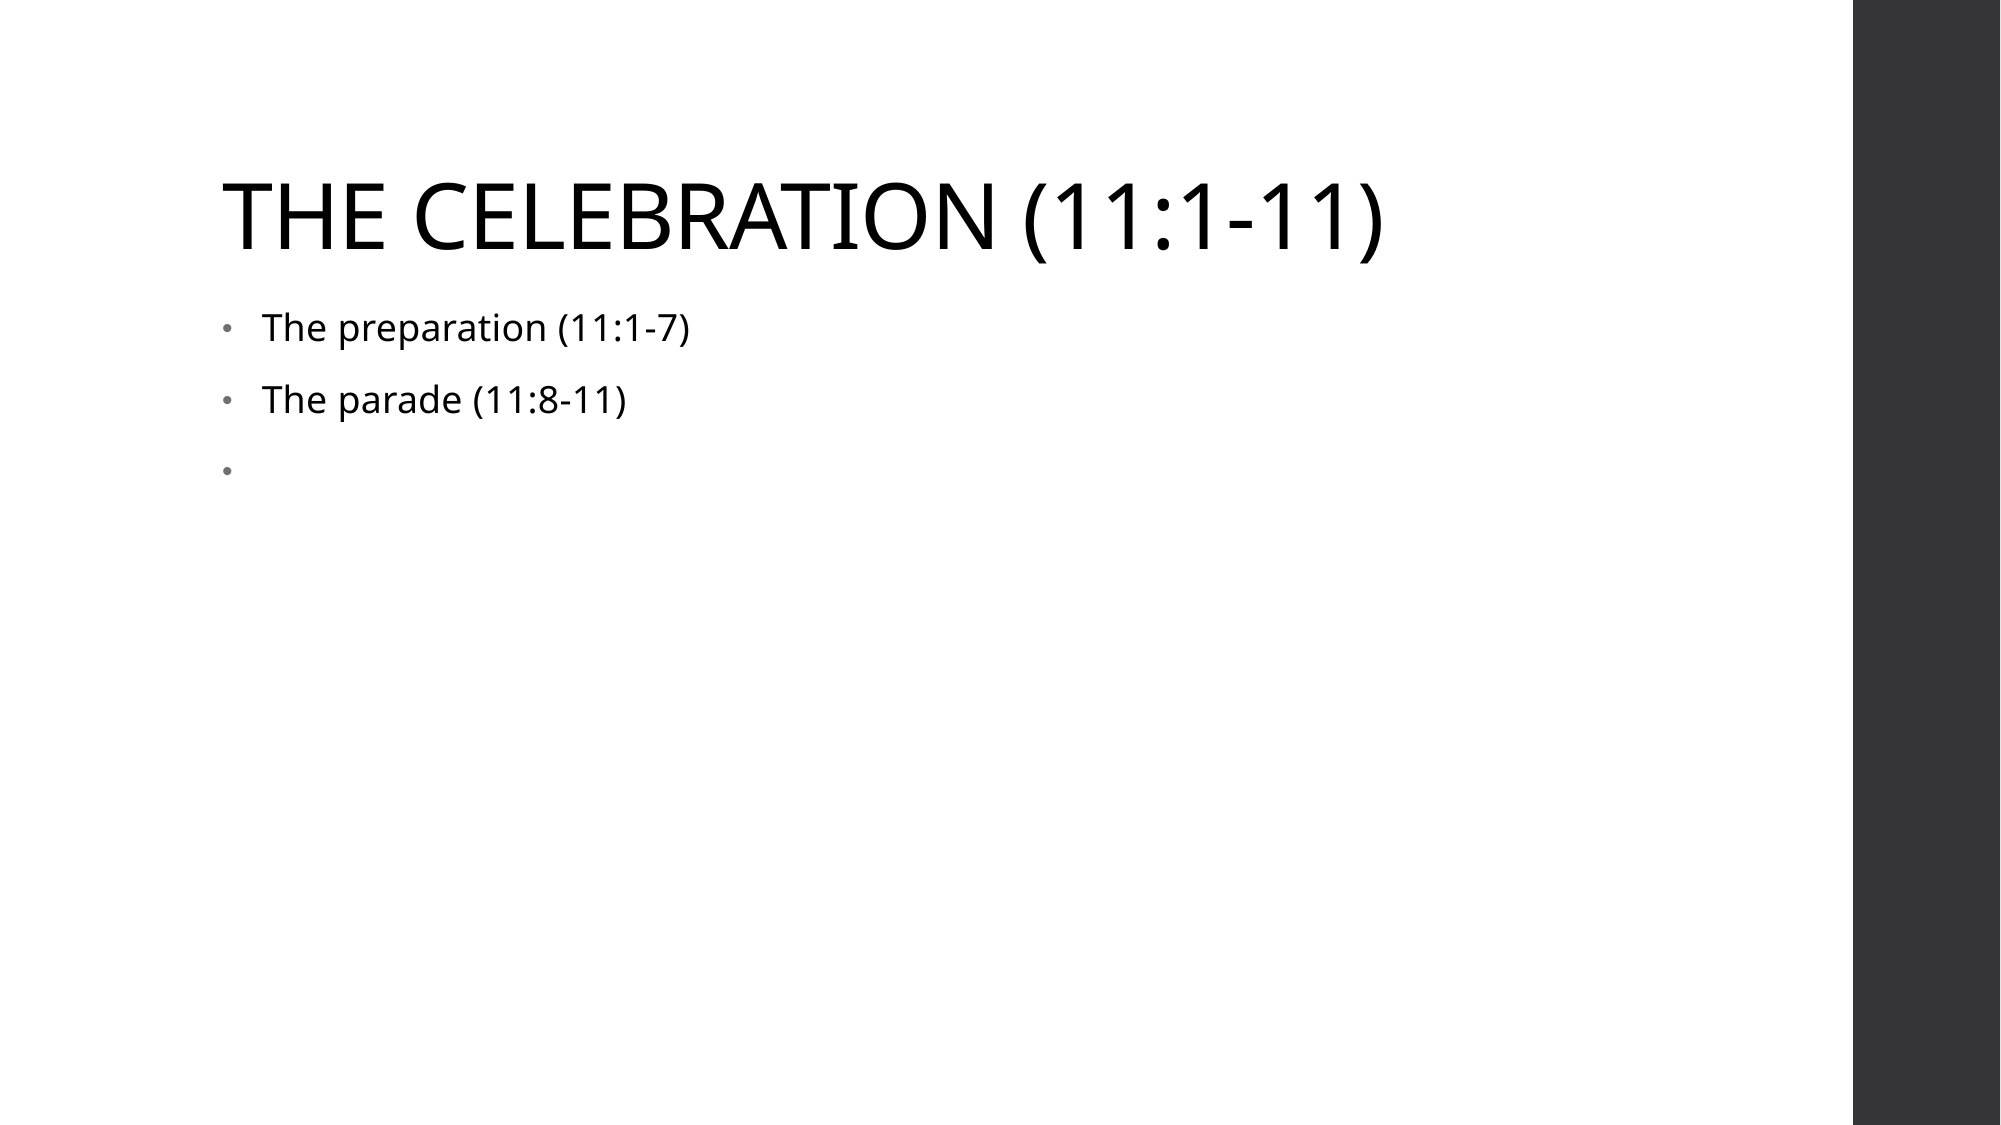

# THE CELEBRATION (11:1-11)
 The preparation (11:1-7)
 The parade (11:8-11)